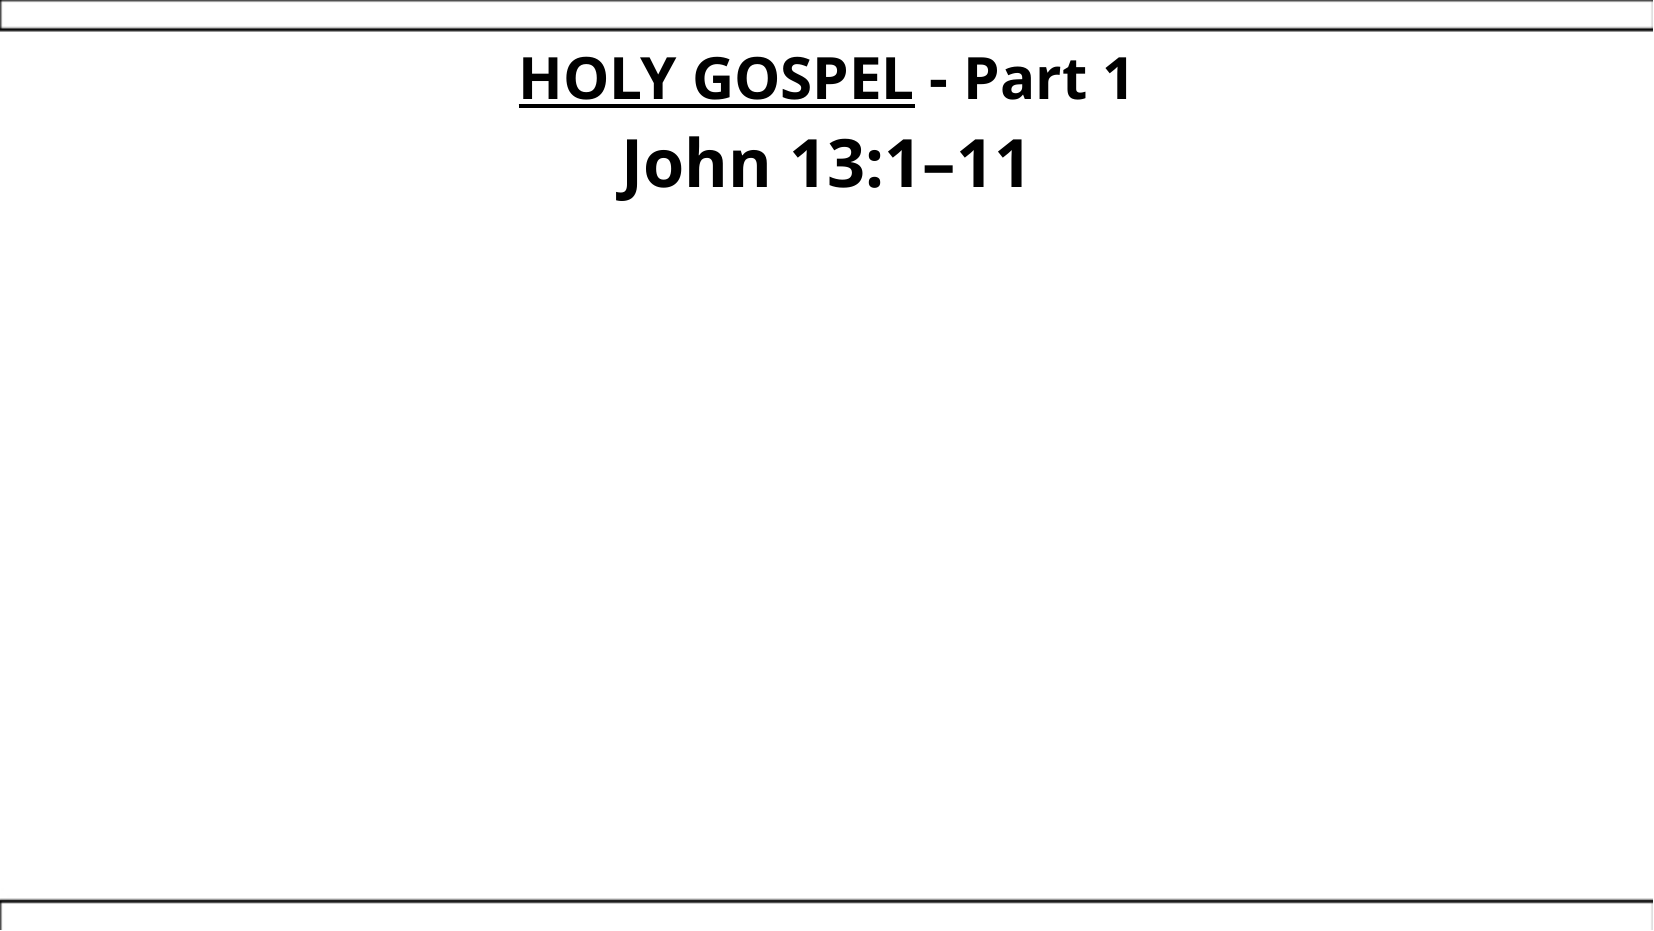

HOLY GOSPEL - Part 1
John 13:1–11